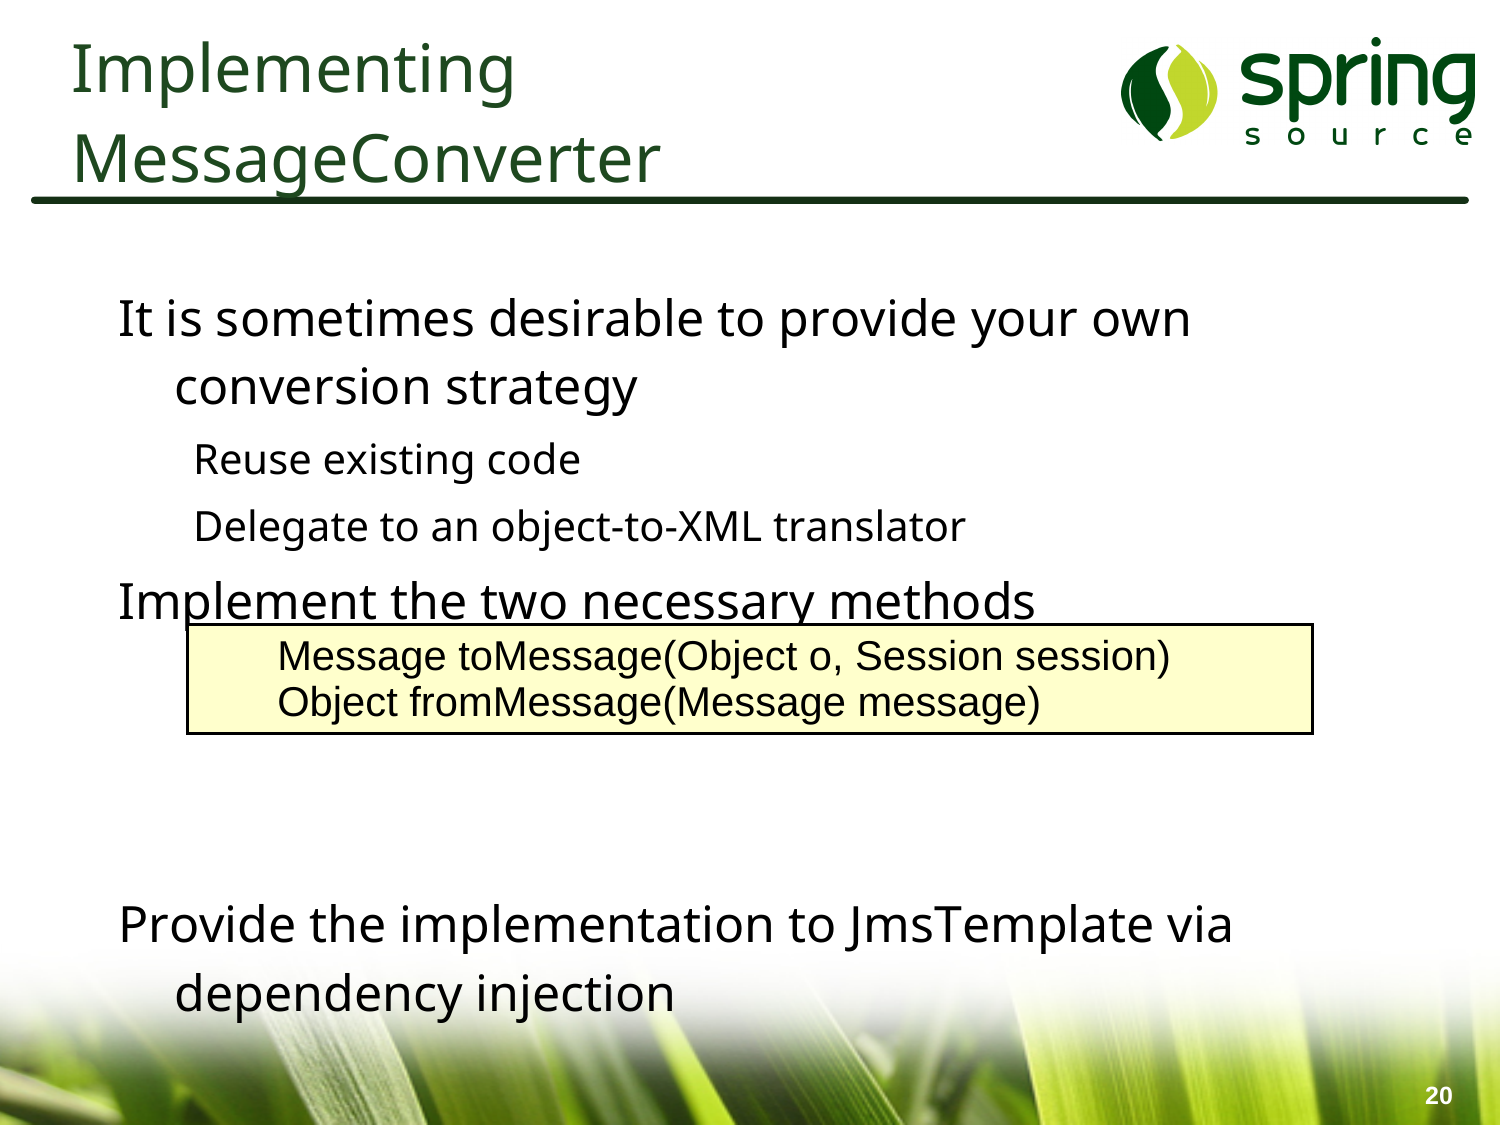

# Implementing MessageConverter
It is sometimes desirable to provide your own conversion strategy
Reuse existing code
Delegate to an object-to-XML translator
Implement the two necessary methods
Provide the implementation to JmsTemplate via dependency injection
Message toMessage(Object o, Session session)
Object fromMessage(Message message)